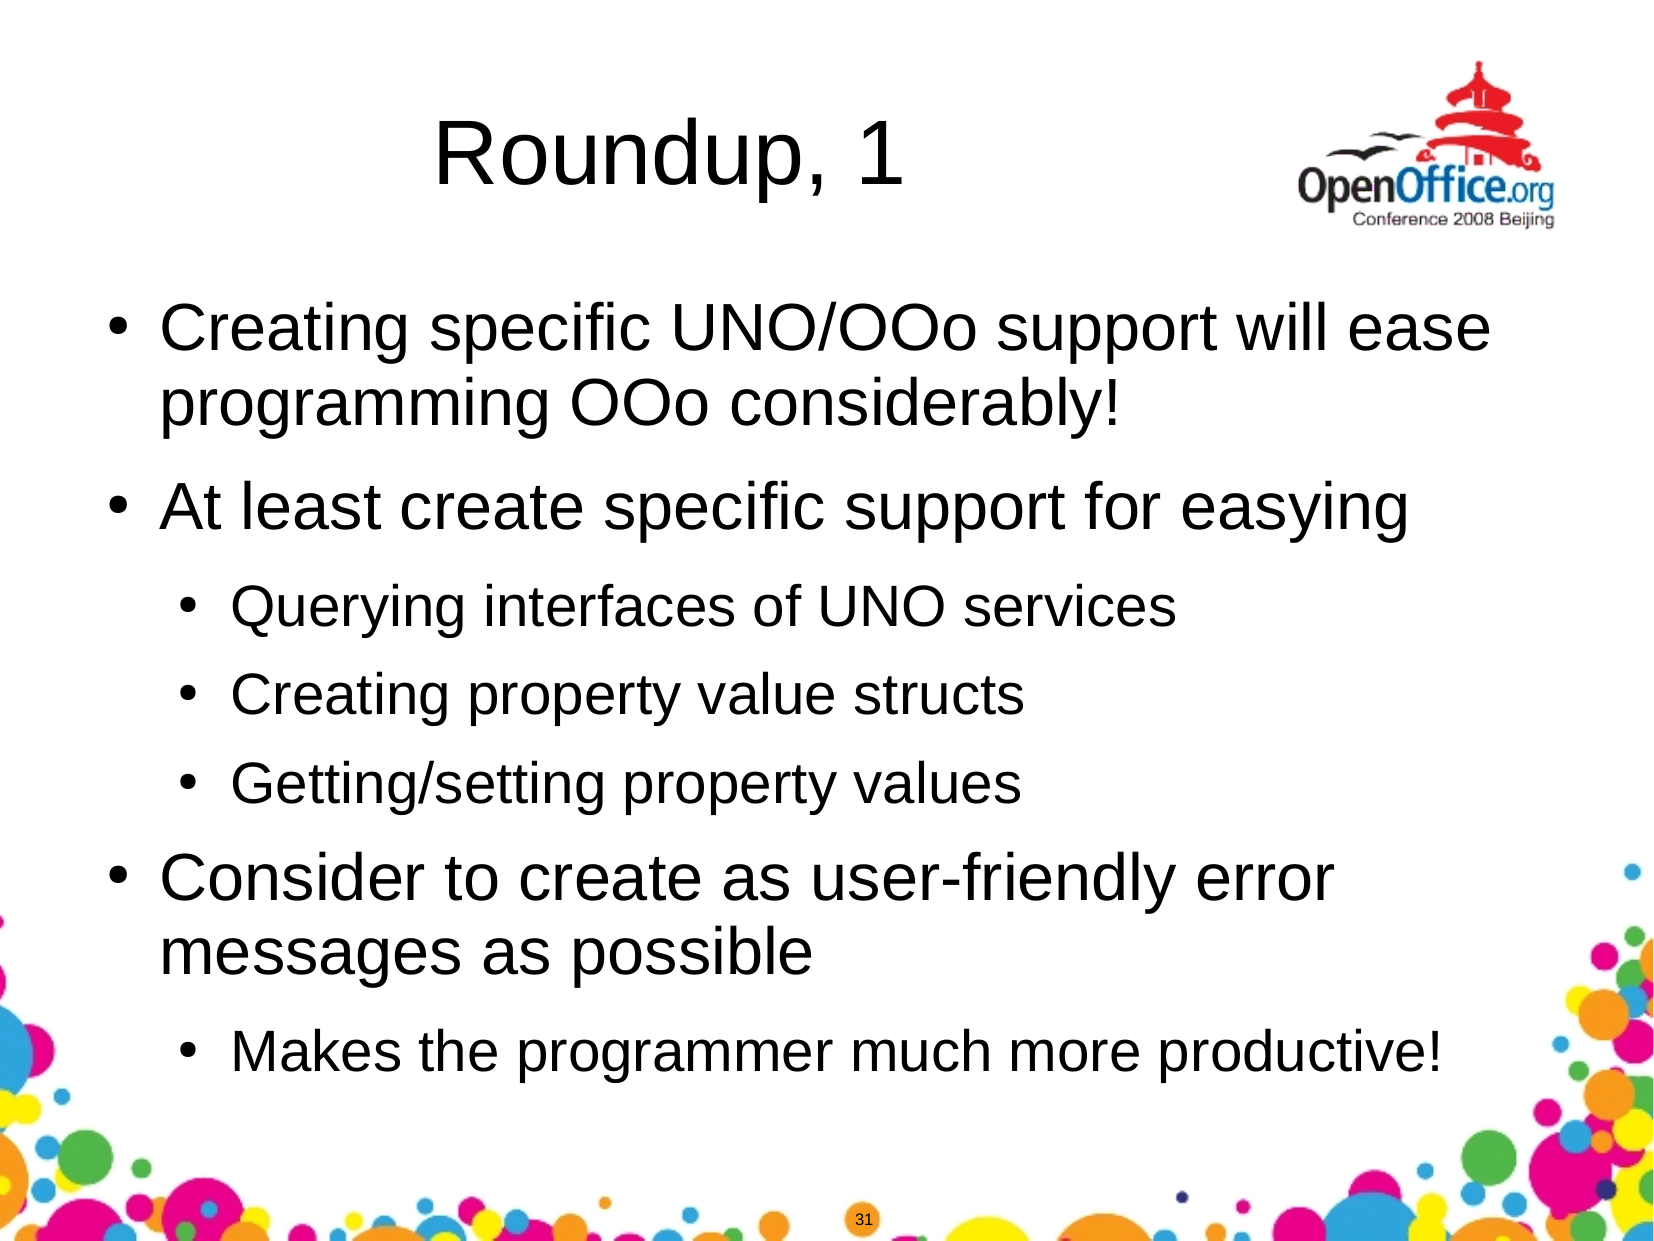

# Roundup, 1
Creating specific UNO/OOo support will ease programming OOo considerably!
At least create specific support for easying
Querying interfaces of UNO services
Creating property value structs
Getting/setting property values
Consider to create as user-friendly error messages as possible
Makes the programmer much more productive!
31